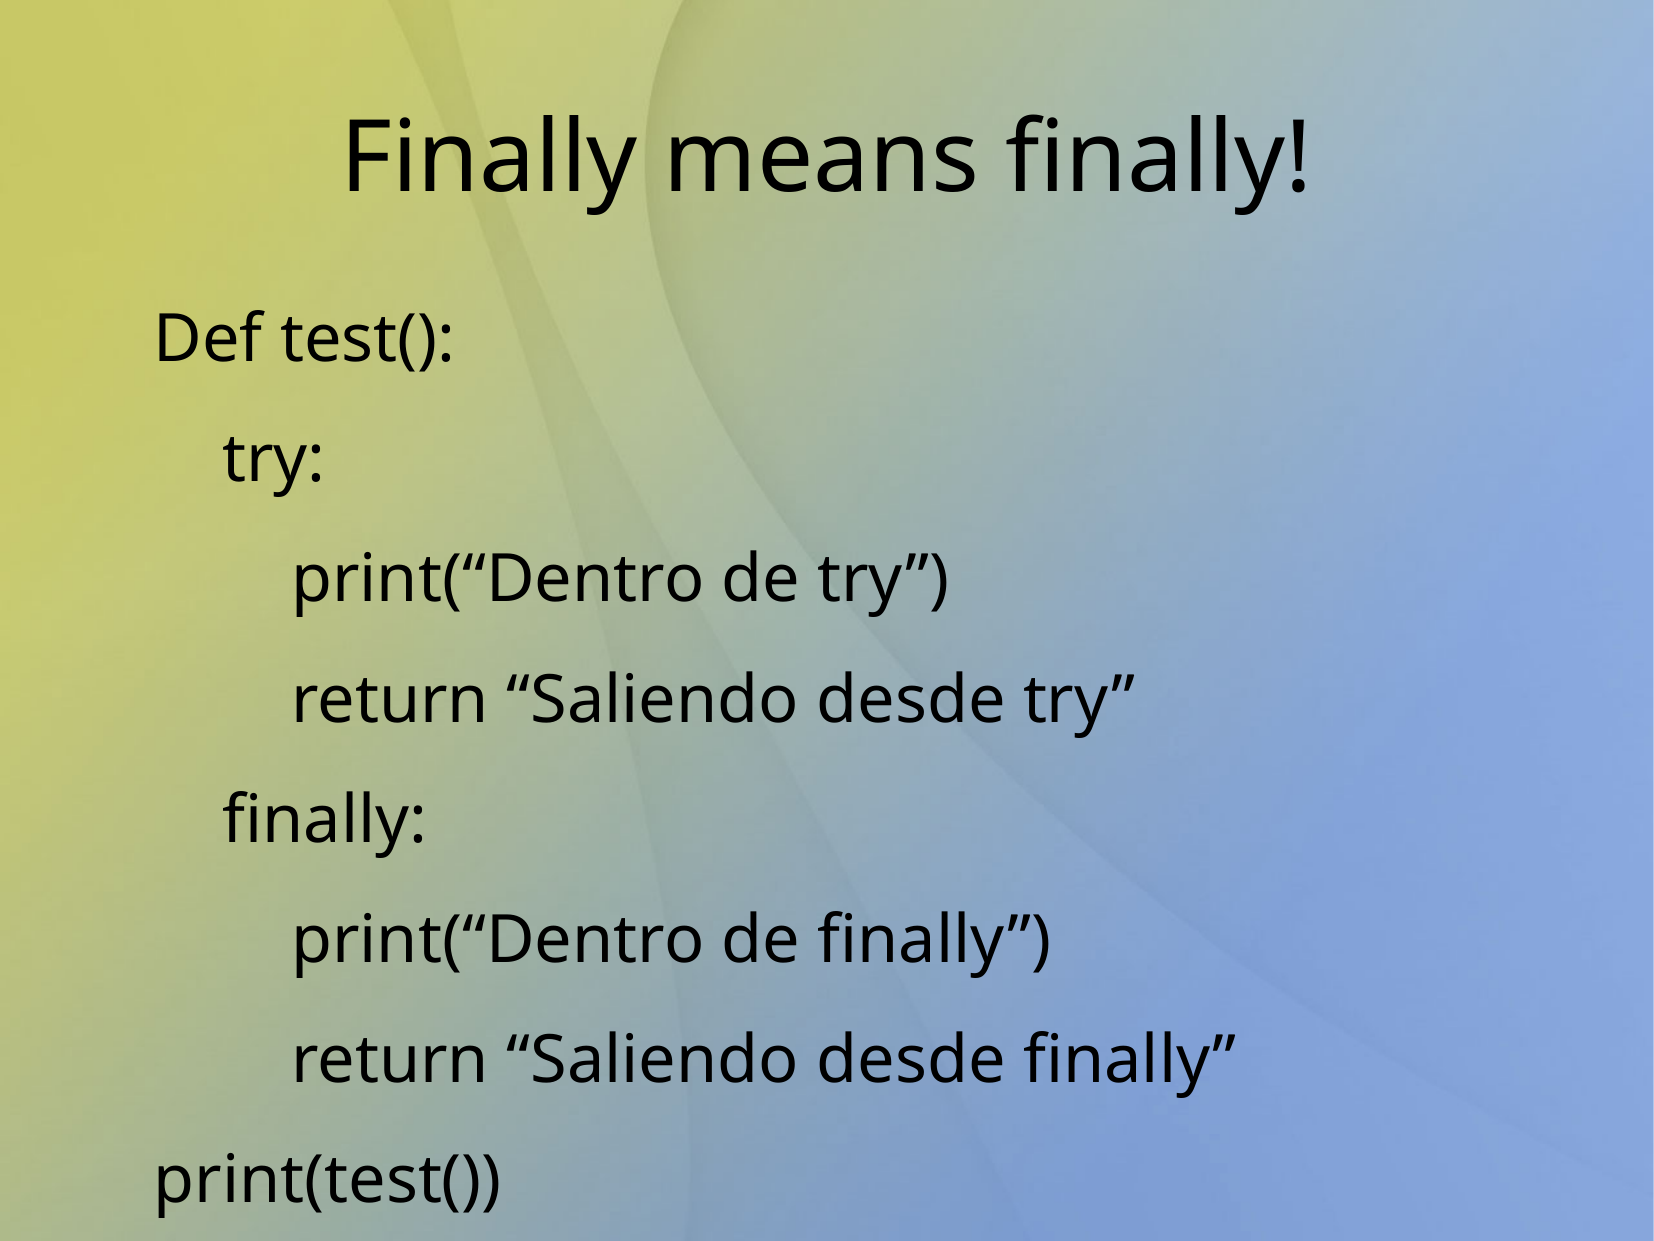

# Finally means finally!
Def test():
 try:
 print(“Dentro de try”)
 return “Saliendo desde try”
 finally:
 print(“Dentro de finally”)
 return “Saliendo desde finally”
print(test())